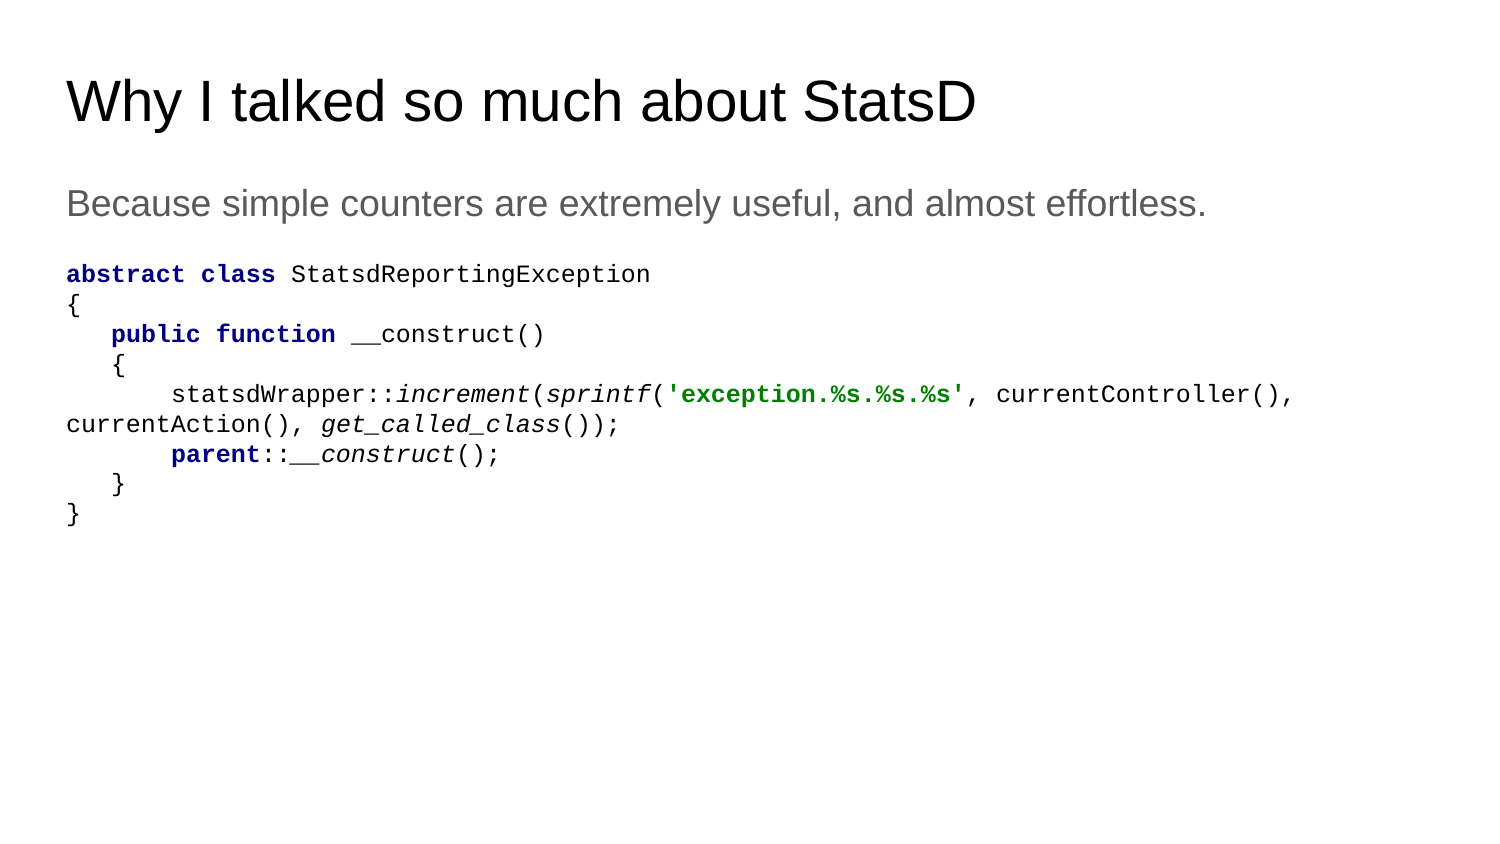

Why I talked so much about StatsD
# Because simple counters are extremely useful, and almost effortless.
abstract class StatsdReportingException
{
 public function __construct()
 {
 statsdWrapper::increment(sprintf('exception.%s.%s.%s', currentController(), currentAction(), get_called_class());
 parent::__construct();
 }
}